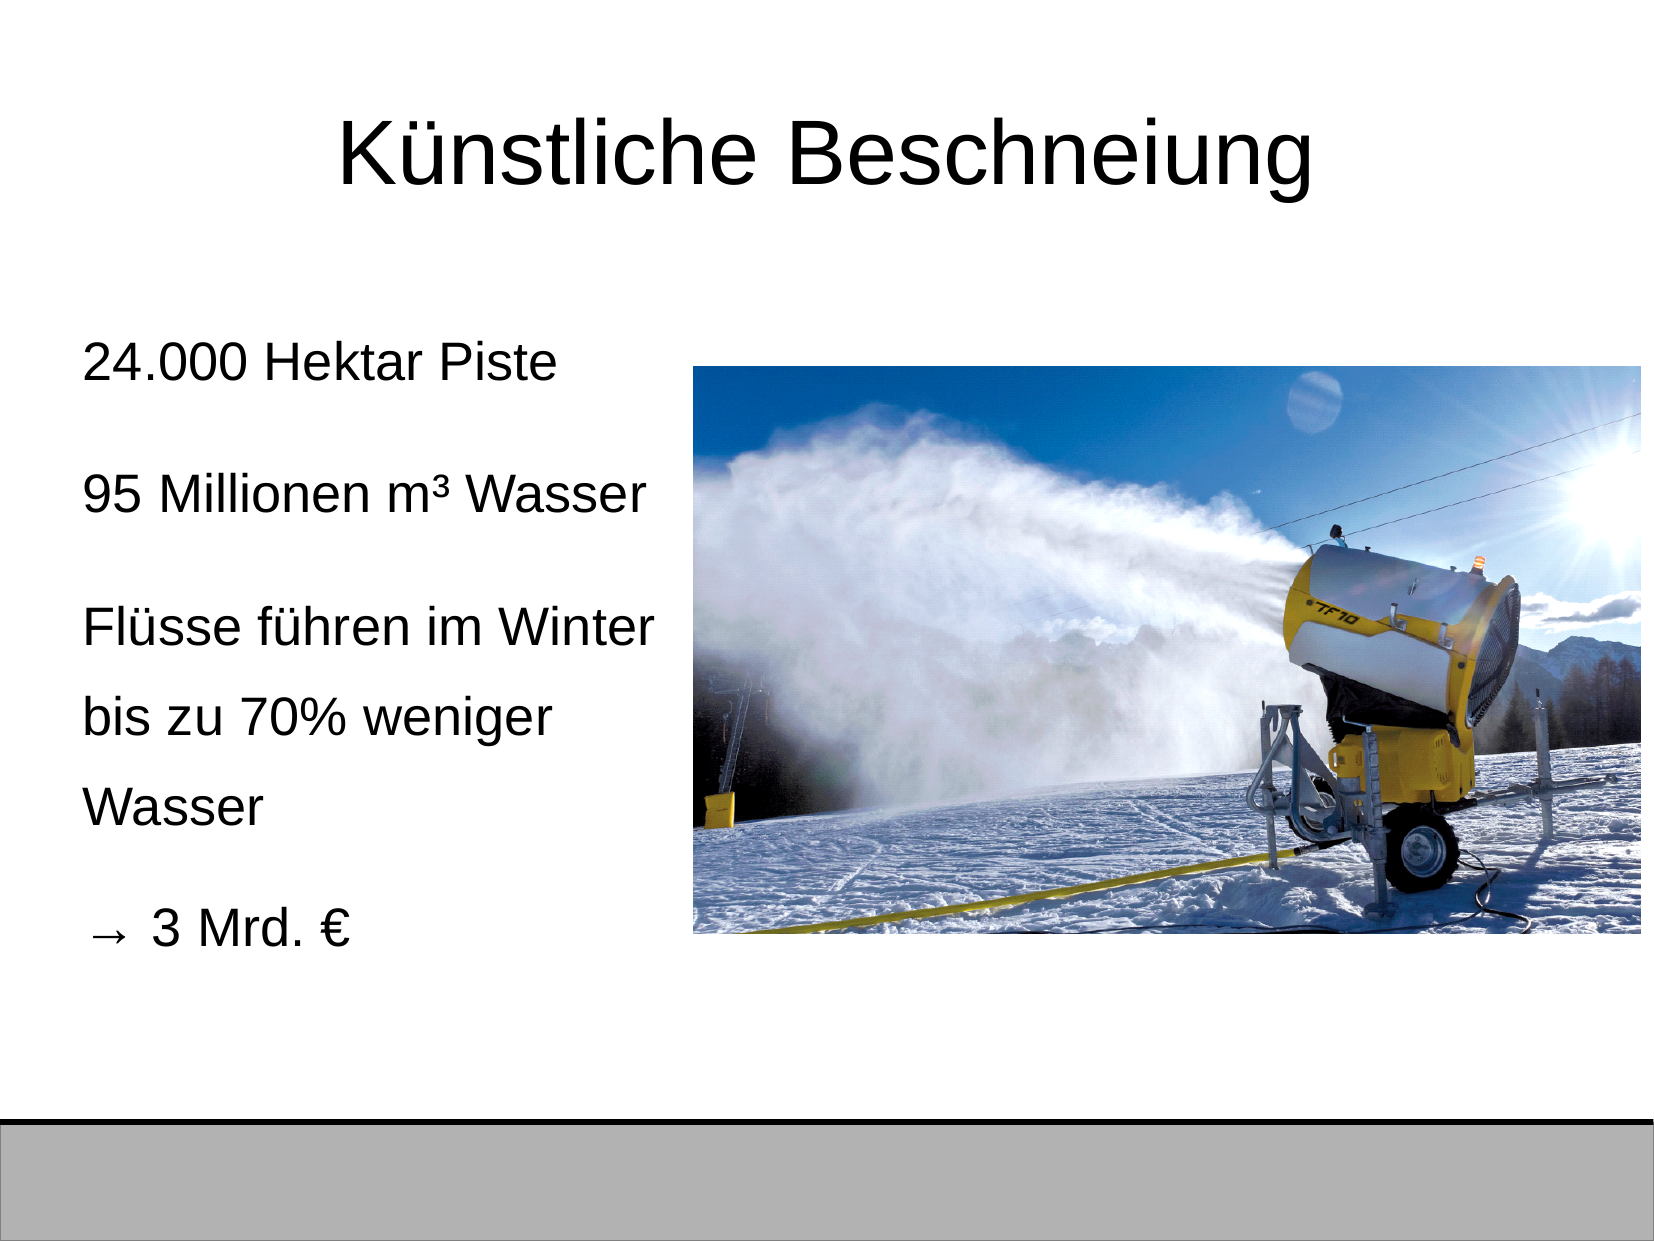

# Künstliche Beschneiung
24.000 Hektar Piste
95 Millionen m³ Wasser
Flüsse führen im Winter
bis zu 70% weniger
Wasser
→ 3 Mrd. €